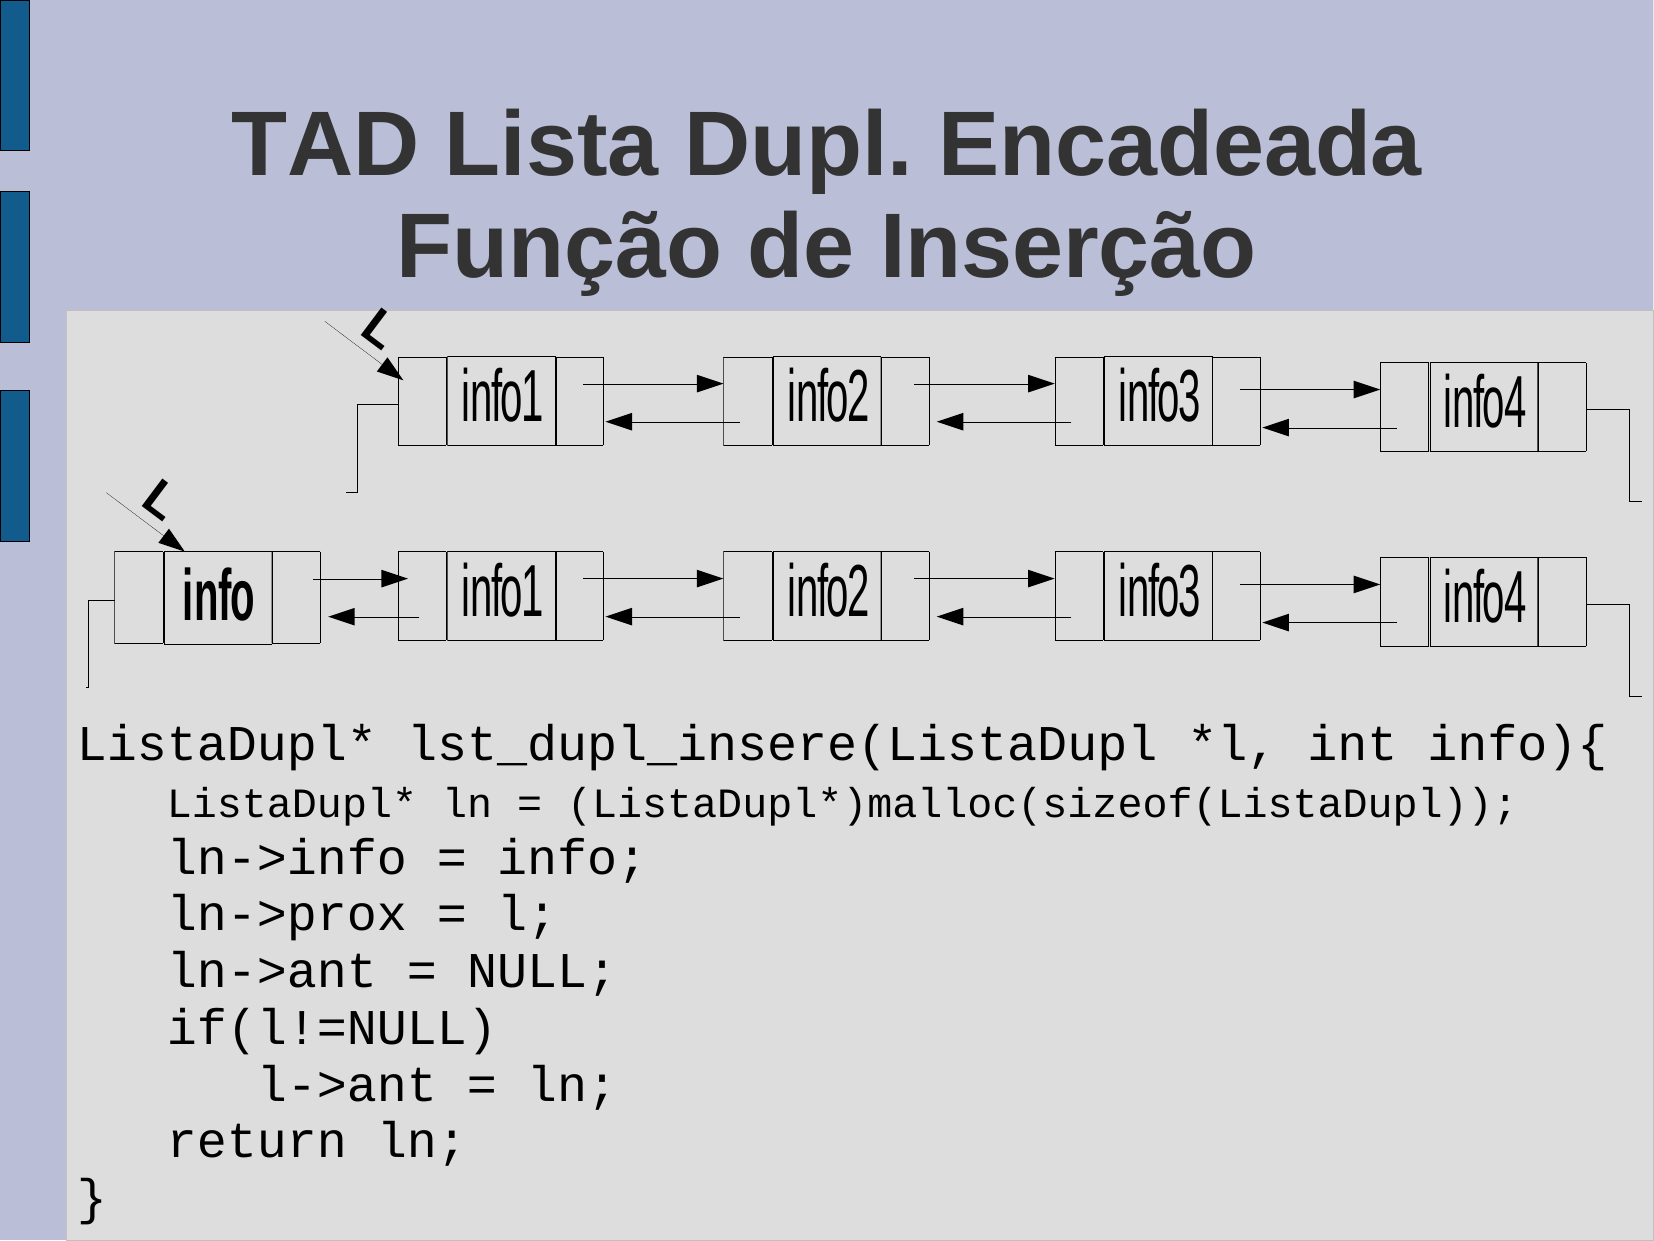

# TAD Lista Dupl. Encadeada Função de Inserção
L
L
ListaDupl* lst_dupl_insere(ListaDupl *l, int info){
 ListaDupl* ln = (ListaDupl*)malloc(sizeof(ListaDupl));
 ln->info = info;
 ln->prox = l;
 ln->ant = NULL;
 if(l!=NULL)
 l->ant = ln;
 return ln;
}